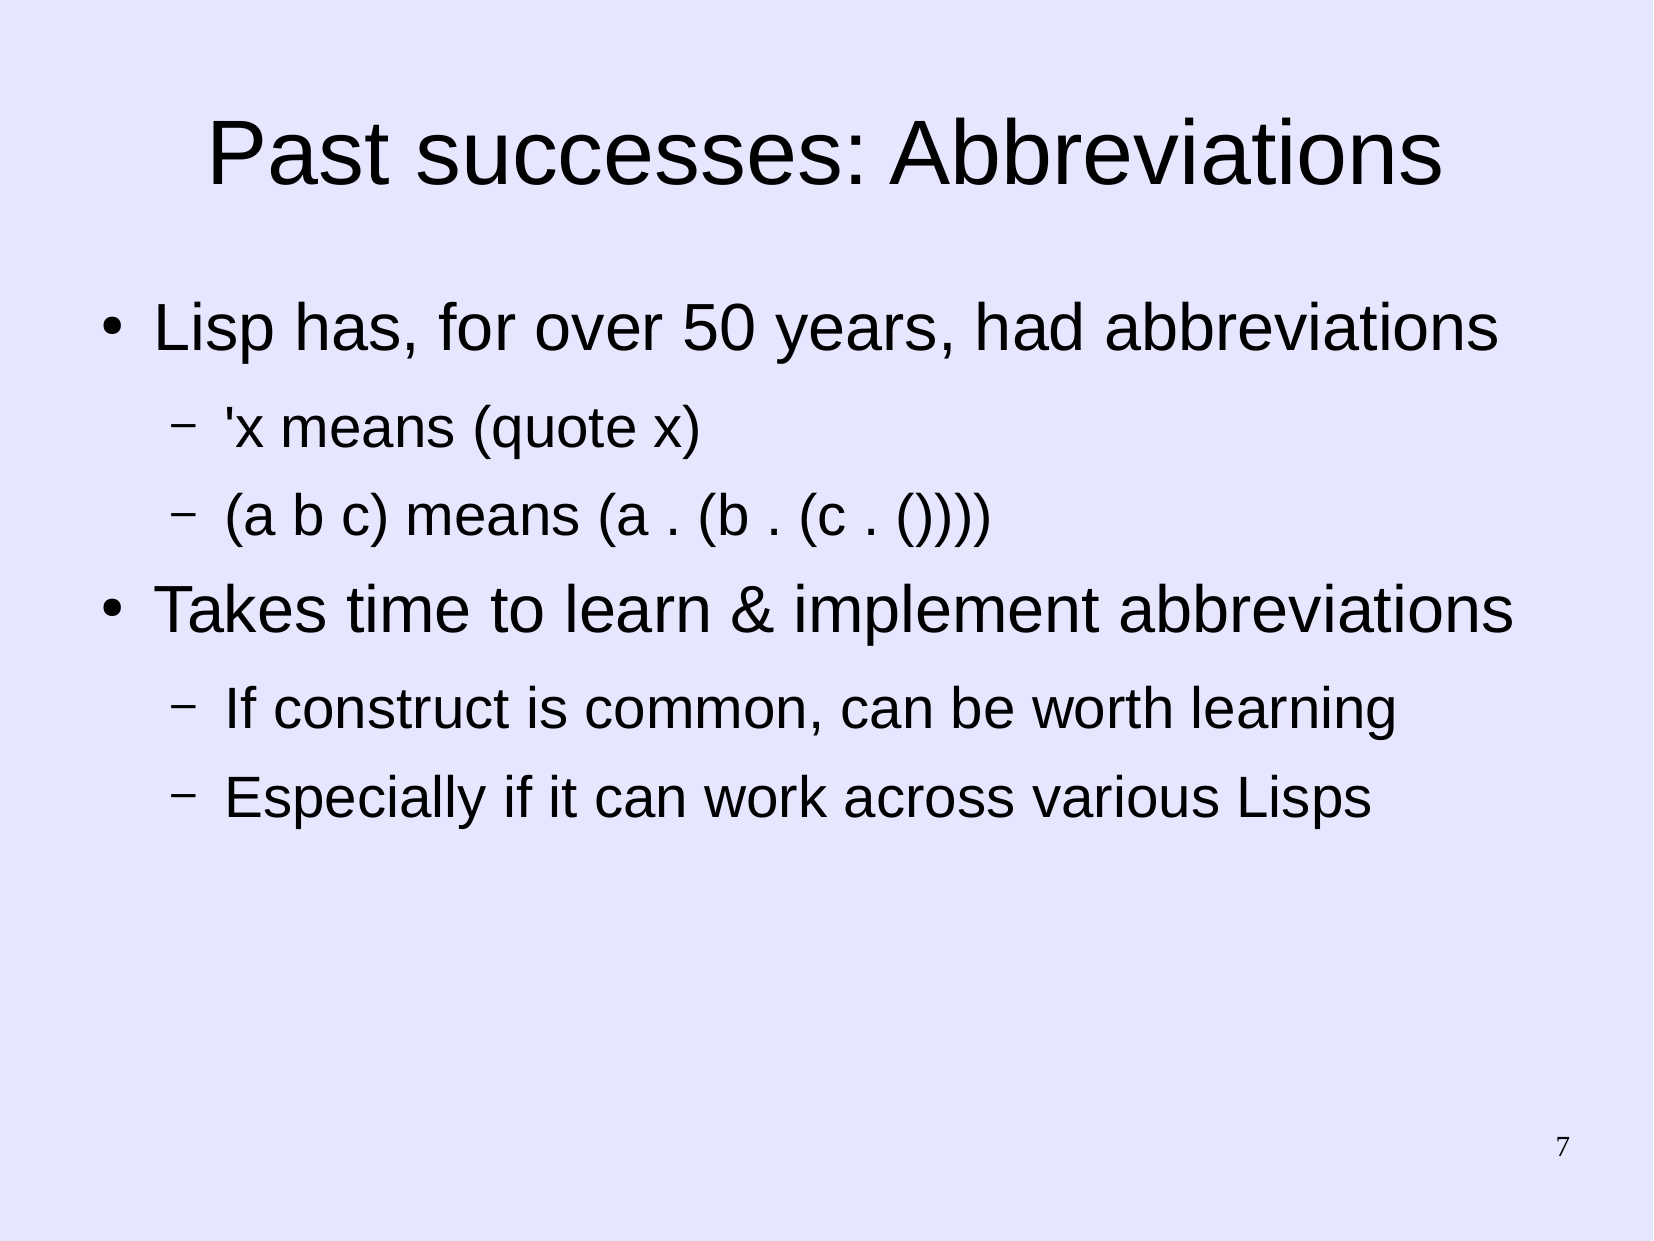

# Past successes: Abbreviations
Lisp has, for over 50 years, had abbreviations
'x means (quote x)
(a b c) means (a . (b . (c . ())))
Takes time to learn & implement abbreviations
If construct is common, can be worth learning
Especially if it can work across various Lisps
7